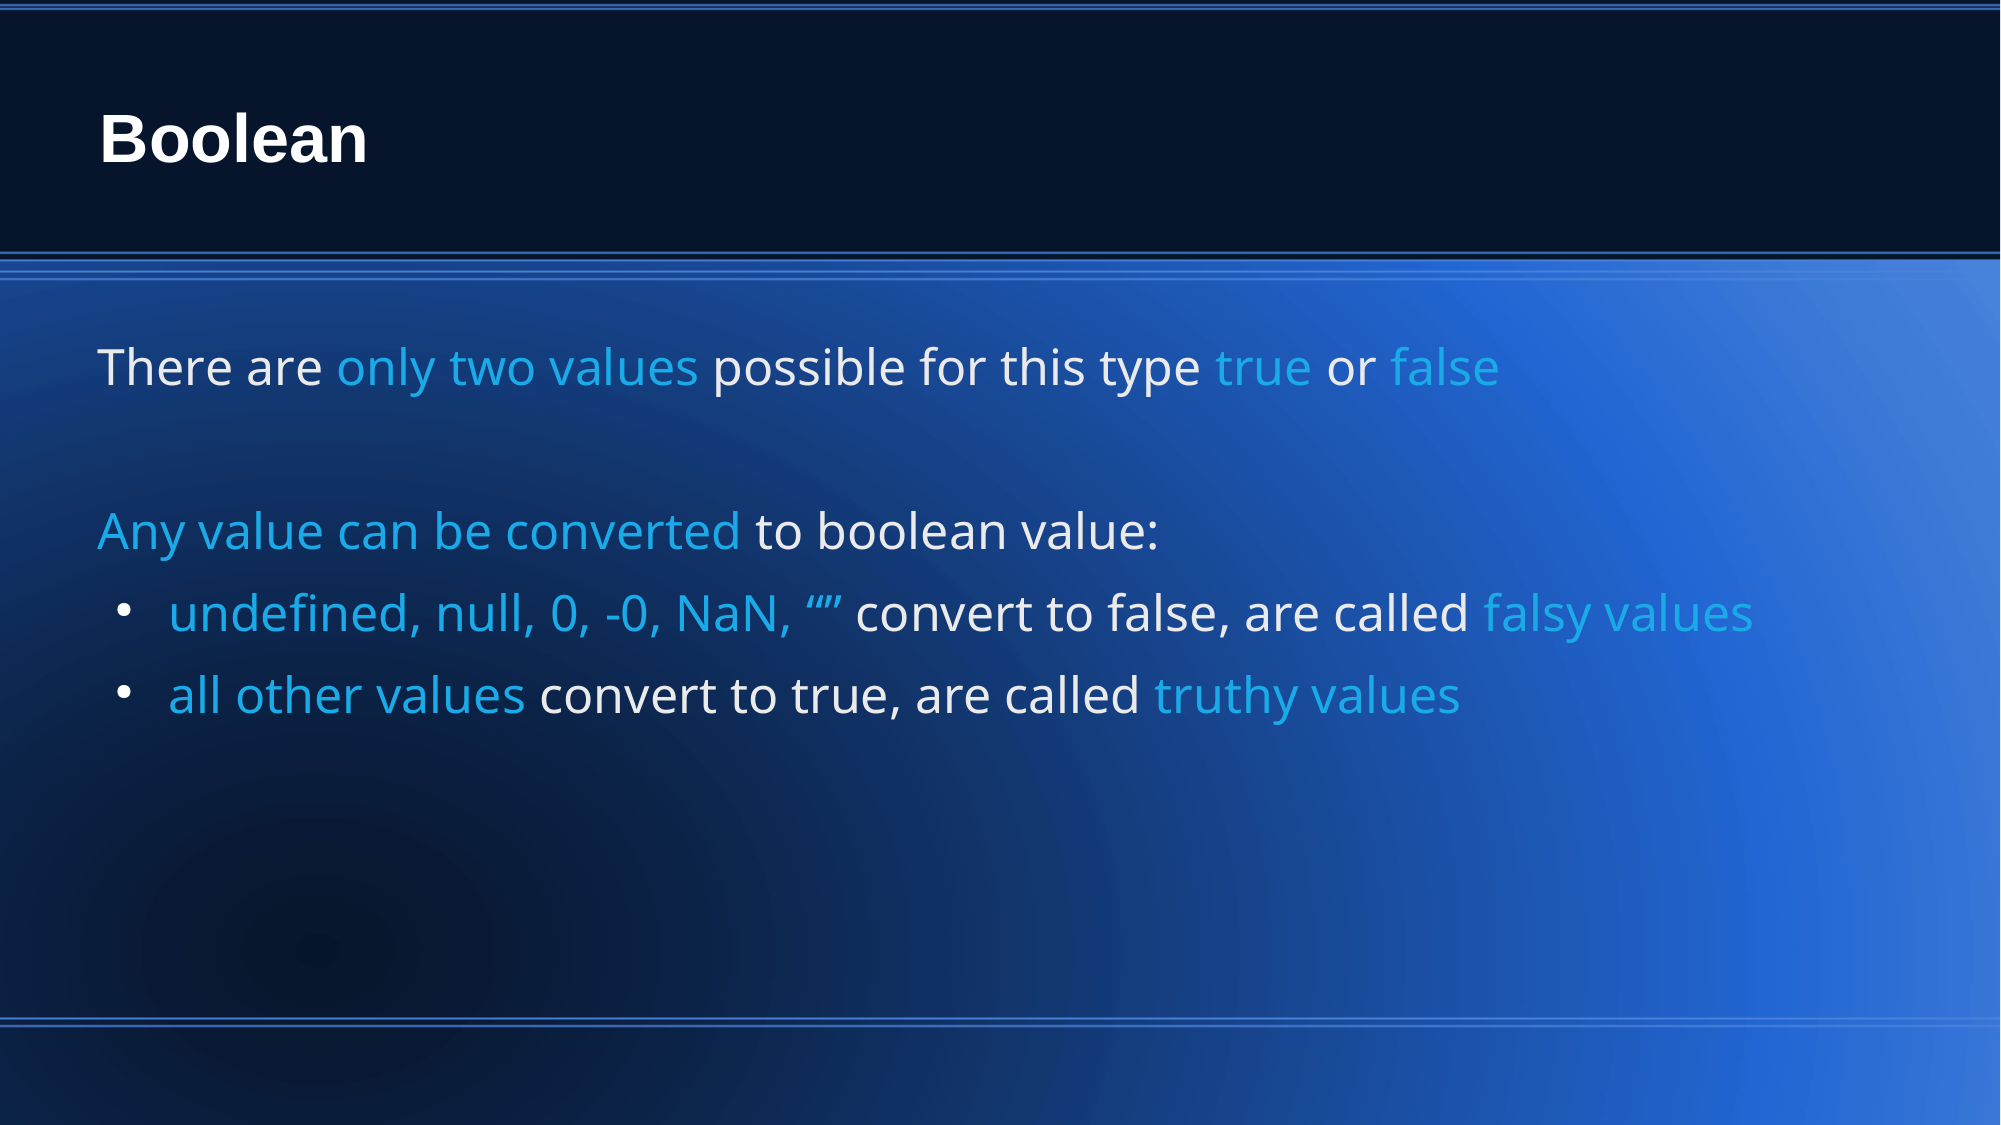

# Boolean
There are only two values possible for this type true or false
Any value can be converted to boolean value:
undefined, null, 0, -0, NaN, “” convert to false, are called falsy values
all other values convert to true, are called truthy values